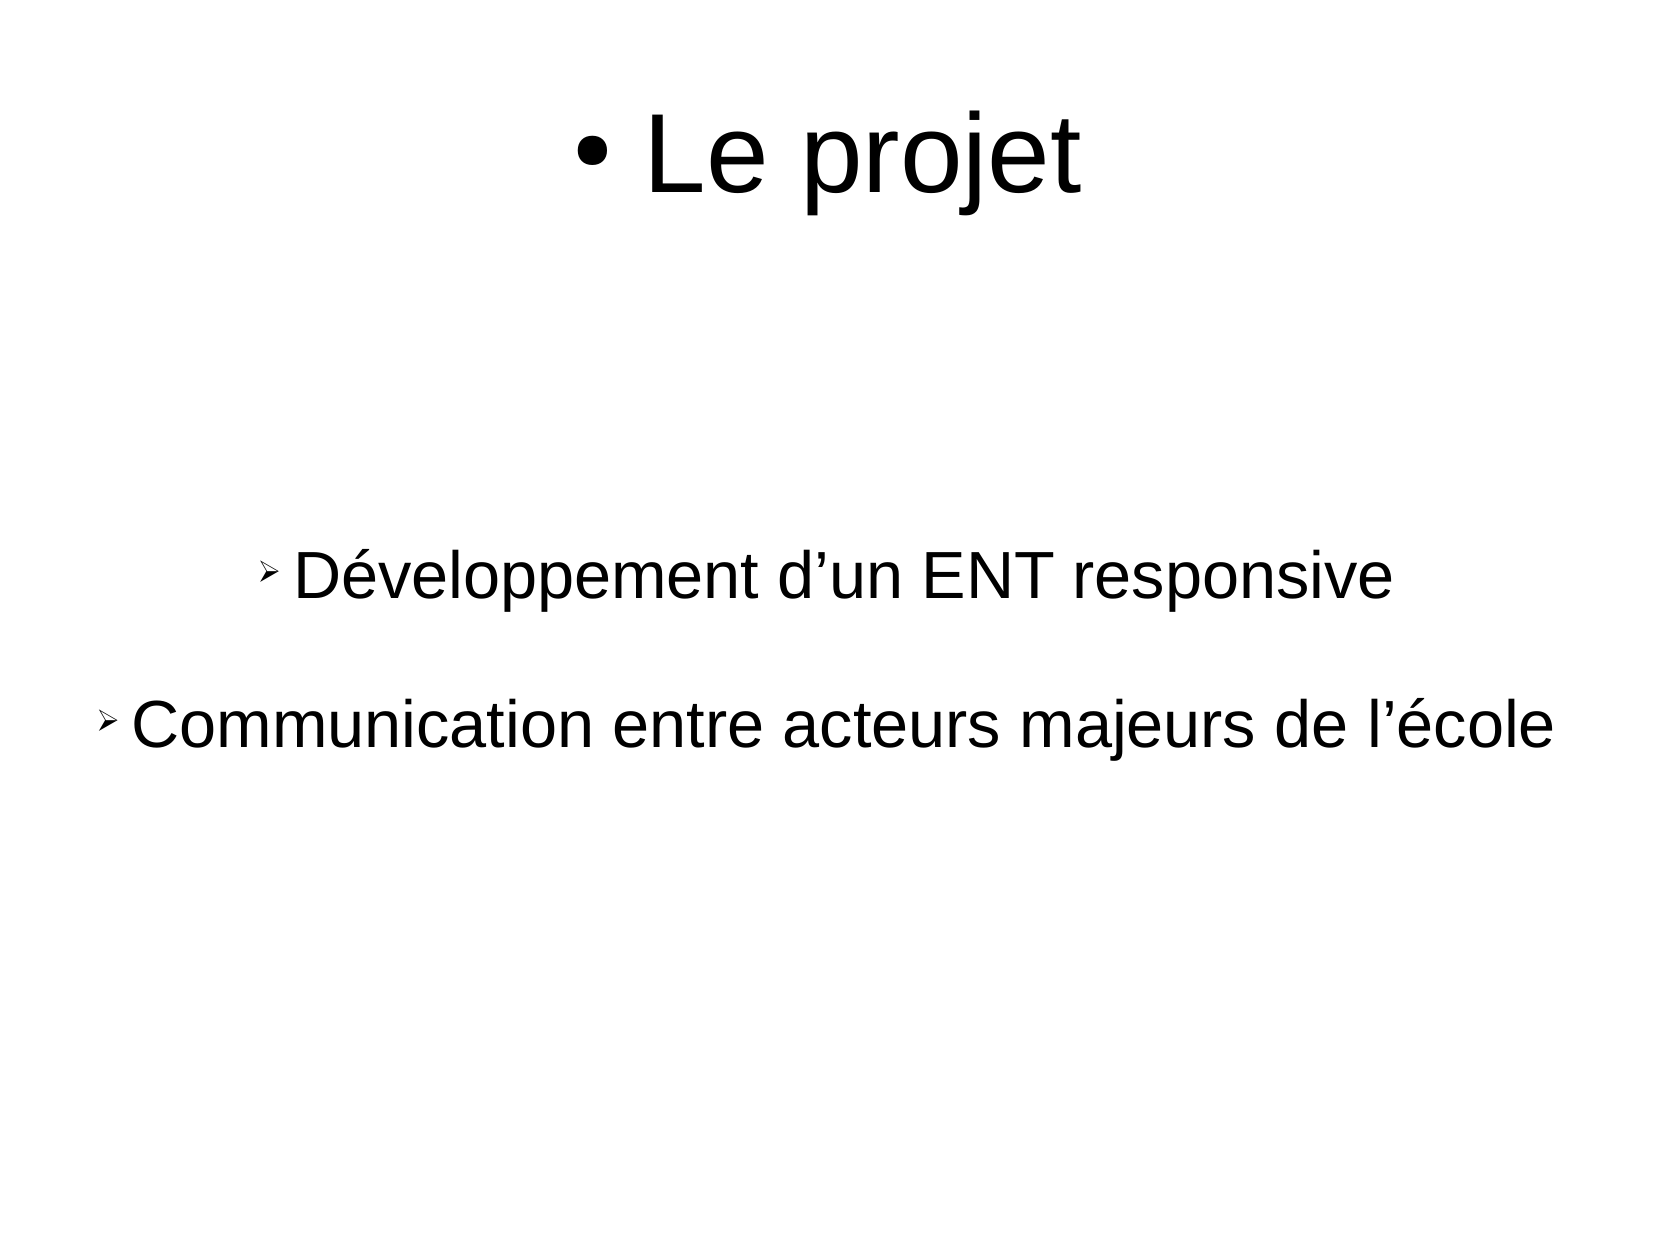

# Le projet
Développement d’un ENT responsive
Communication entre acteurs majeurs de l’école